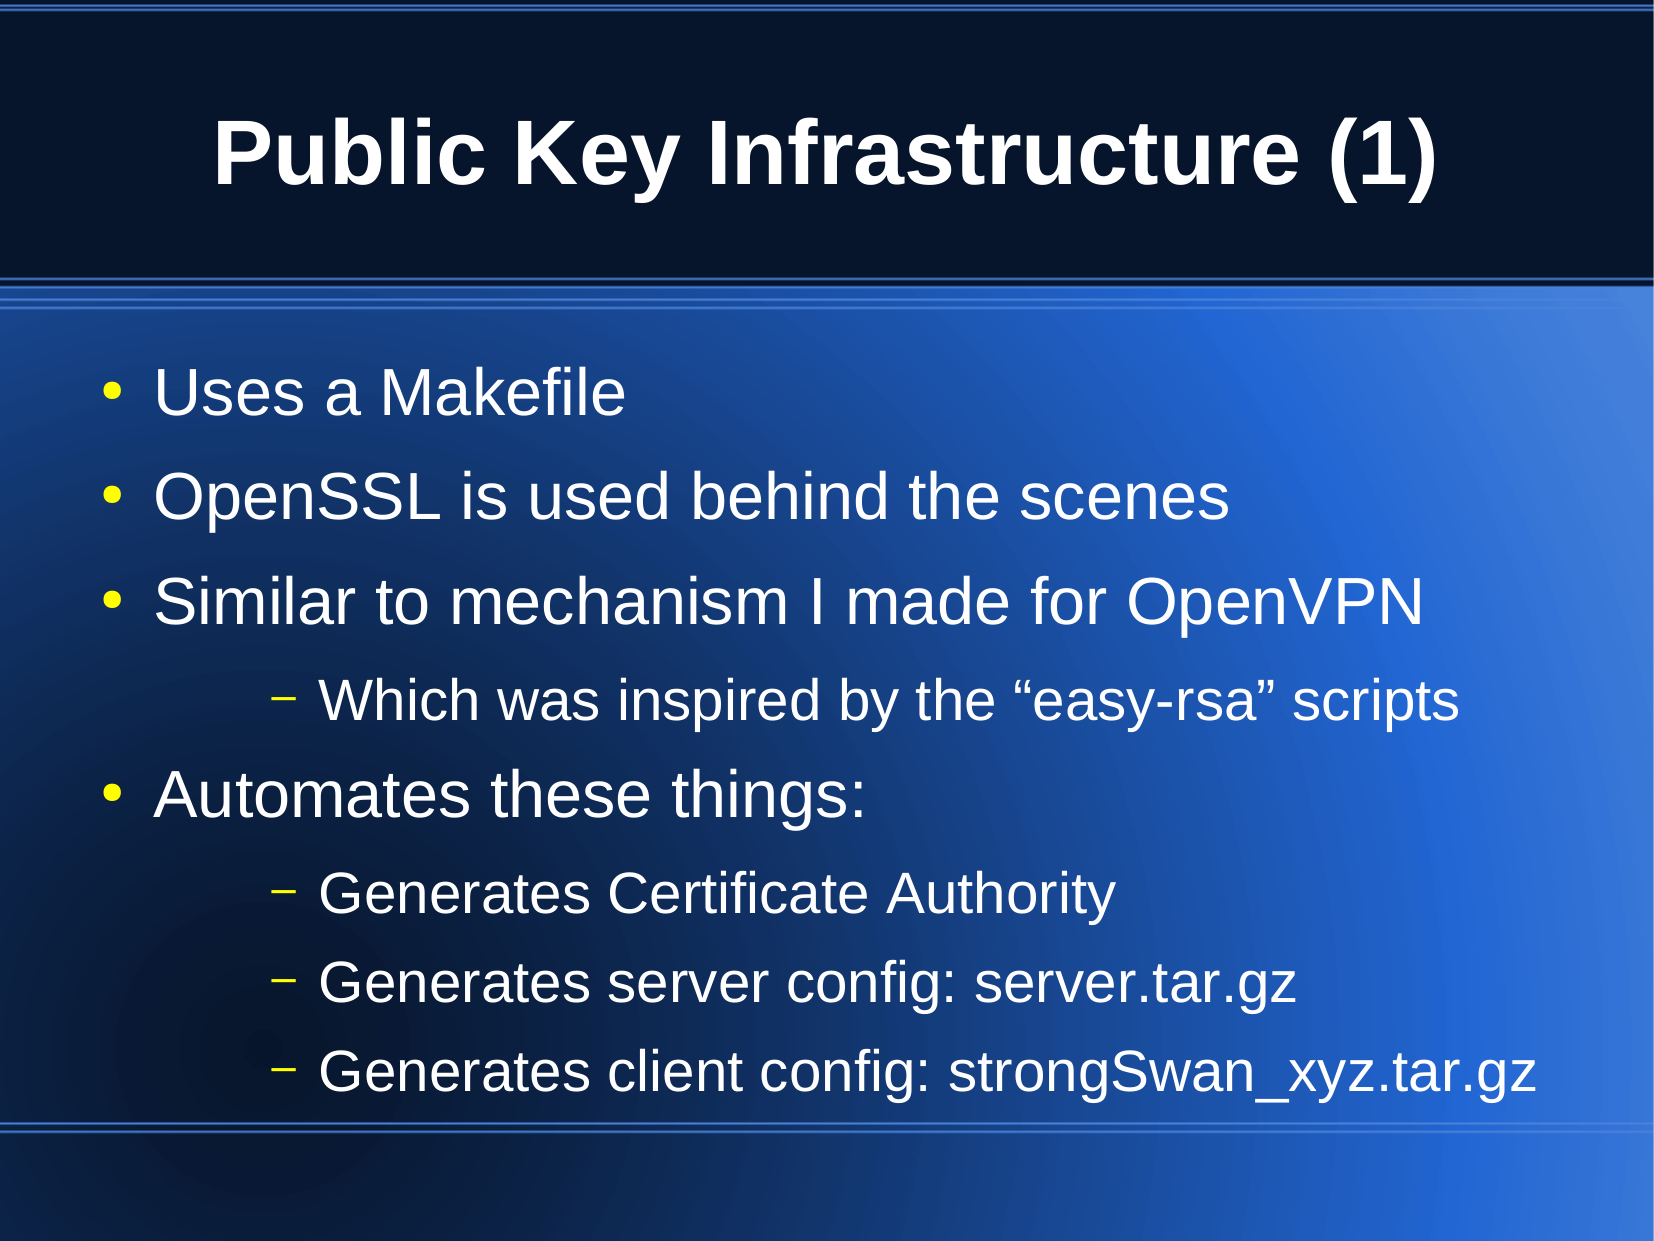

# Public Key Infrastructure (1)
Uses a Makefile
OpenSSL is used behind the scenes
Similar to mechanism I made for OpenVPN
Which was inspired by the “easy-rsa” scripts
Automates these things:
Generates Certificate Authority
Generates server config: server.tar.gz
Generates client config: strongSwan_xyz.tar.gz